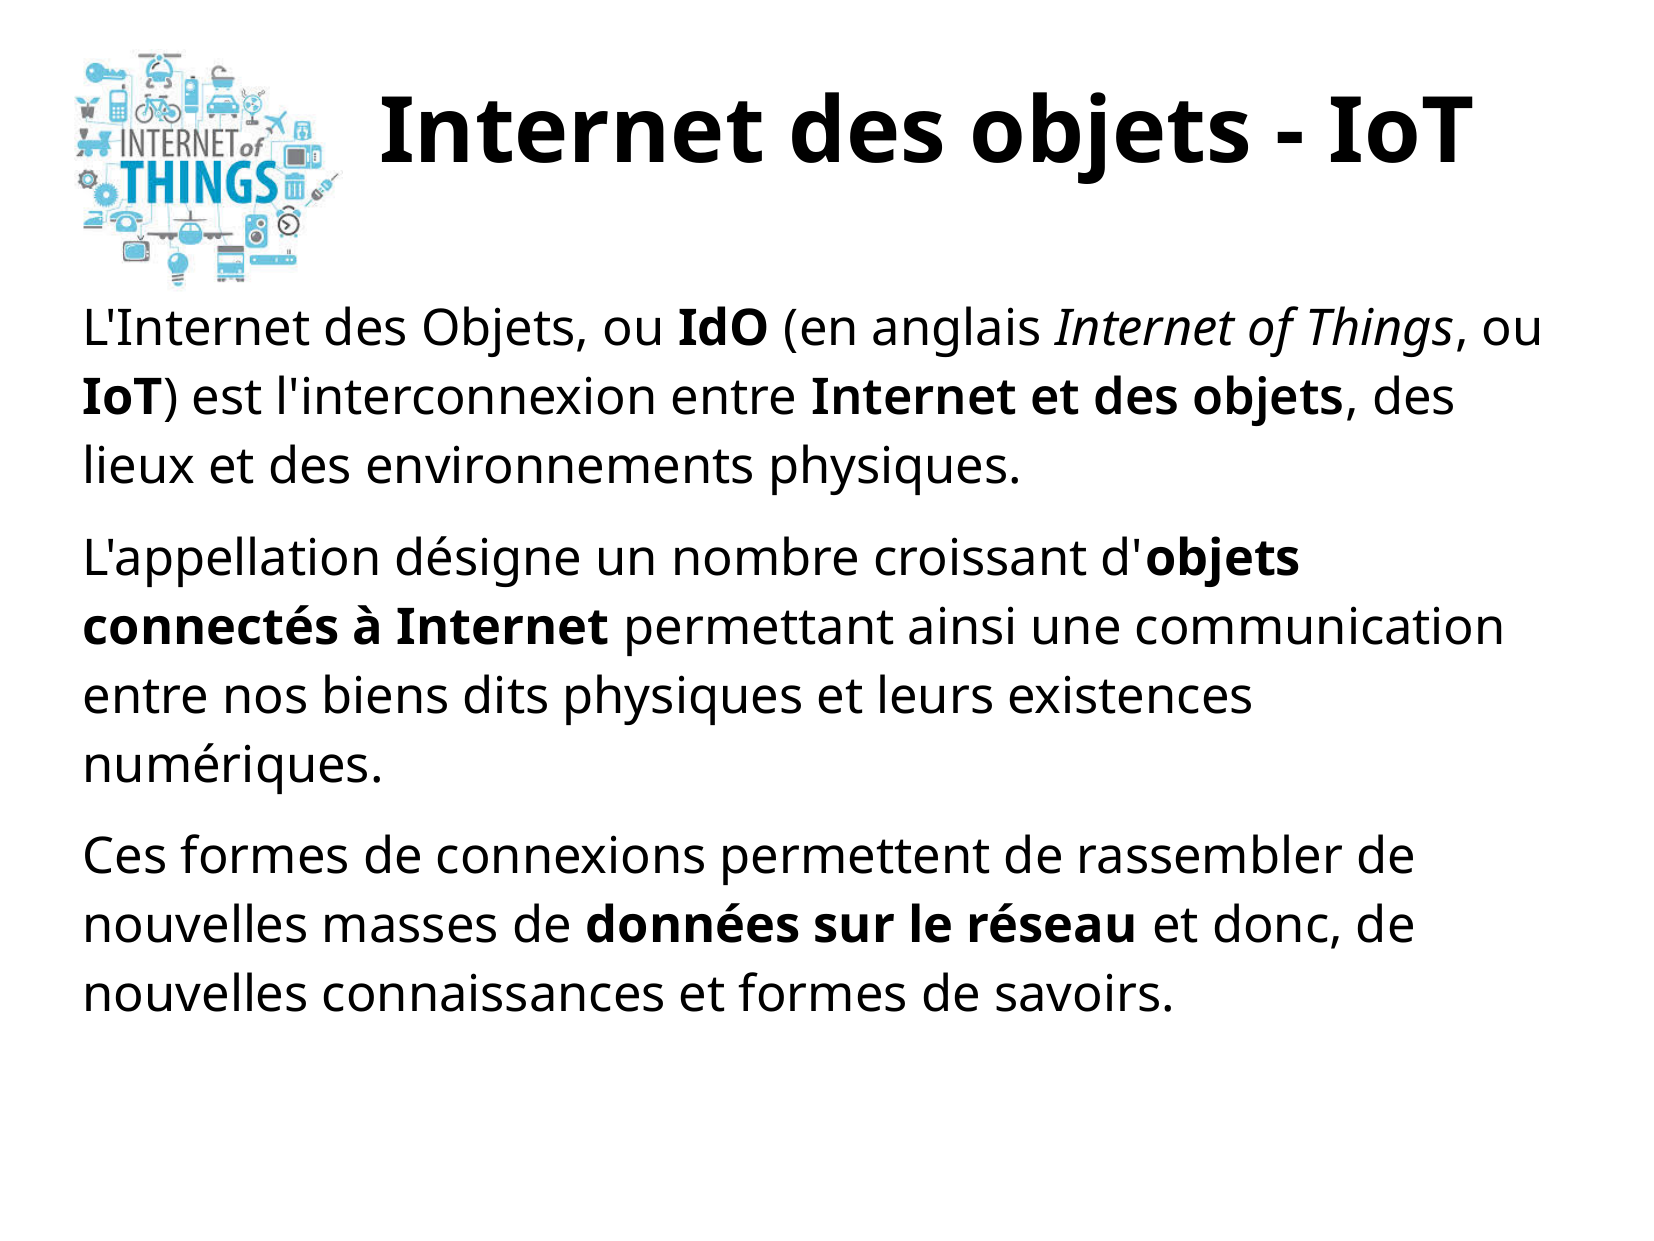

# Internet des objets - IoT
L'Internet des Objets, ou IdO (en anglais Internet of Things, ou IoT) est l'interconnexion entre Internet et des objets, des lieux et des environnements physiques.
L'appellation désigne un nombre croissant d'objets connectés à Internet permettant ainsi une communication entre nos biens dits physiques et leurs existences numériques.
Ces formes de connexions permettent de rassembler de nouvelles masses de données sur le réseau et donc, de nouvelles connaissances et formes de savoirs.